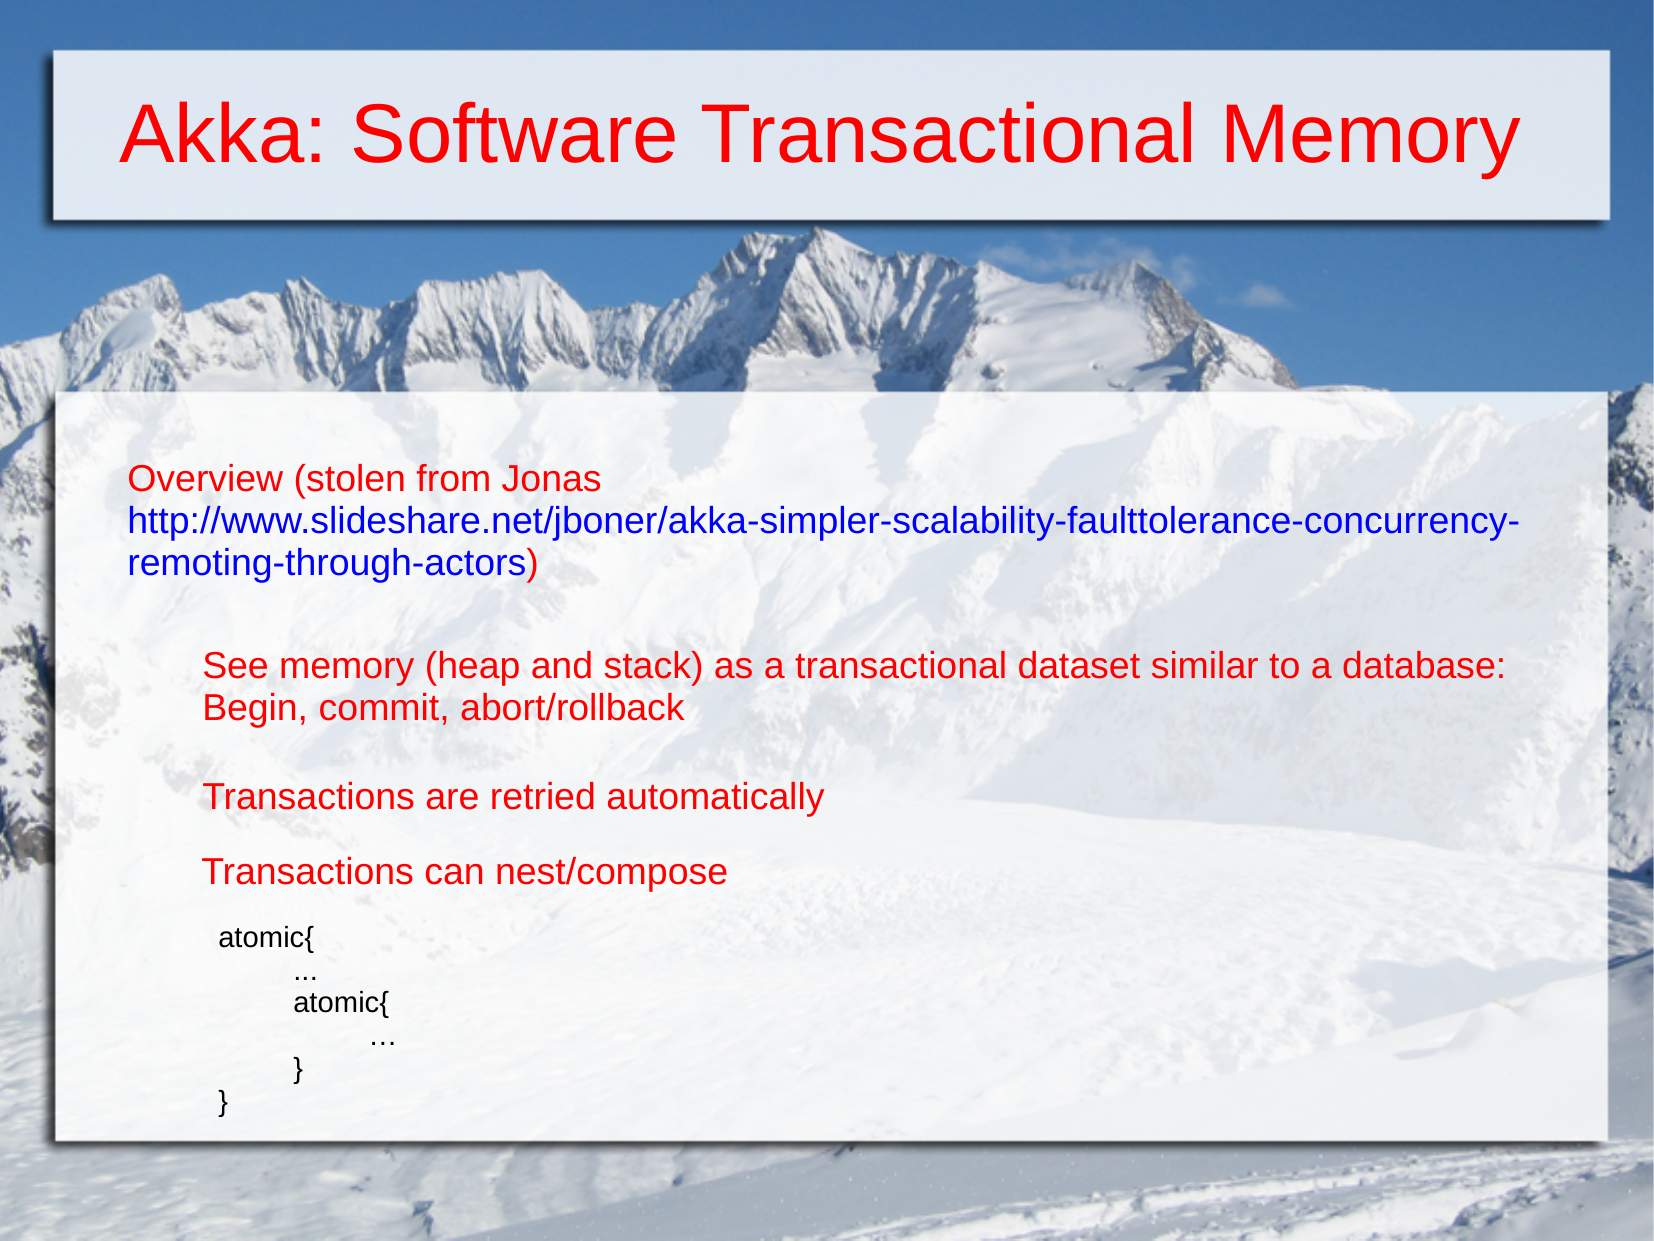

Akka: Software Transactional Memory
Overview (stolen from Jonas
http://www.slideshare.net/jboner/akka-simpler-scalability-faulttolerance-concurrency-remoting-through-actors)
See memory (heap and stack) as a transactional dataset similar to a database:
Begin, commit, abort/rollback
Transactions are retried automatically
Transactions can nest/compose
atomic{
	...
	atomic{
		…
	}
}